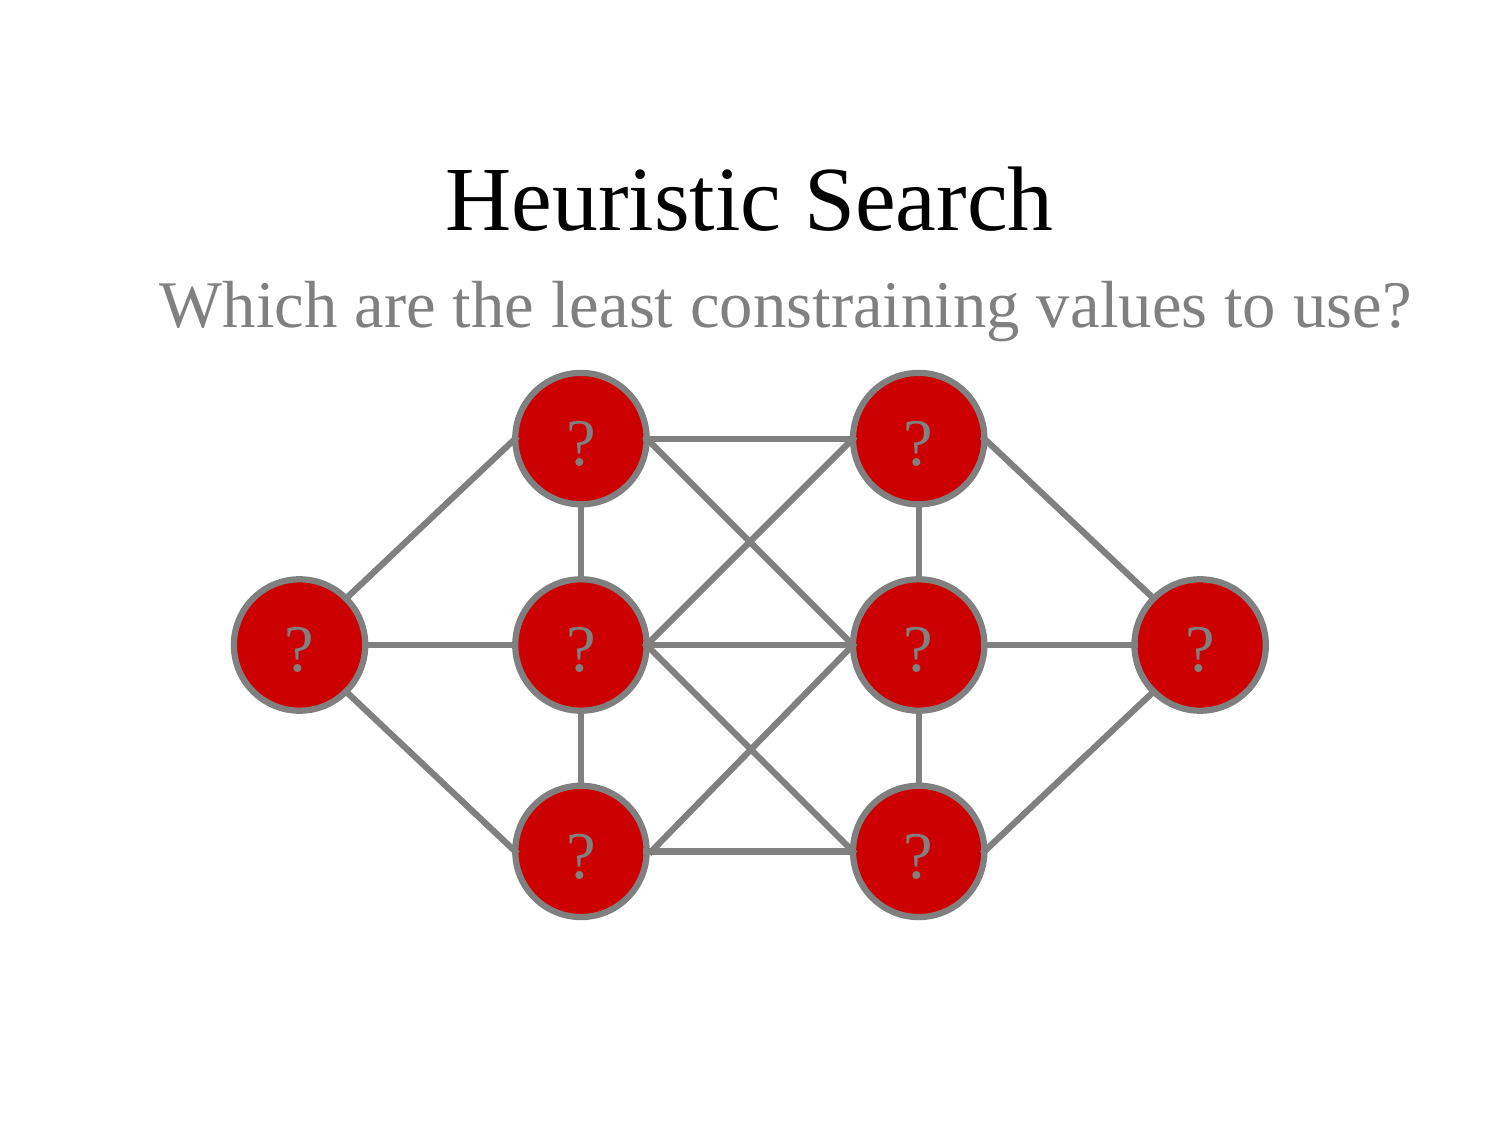

# Heuristic Search
Which are the least constraining values to use?
?
?
?
?
?
?
?
?